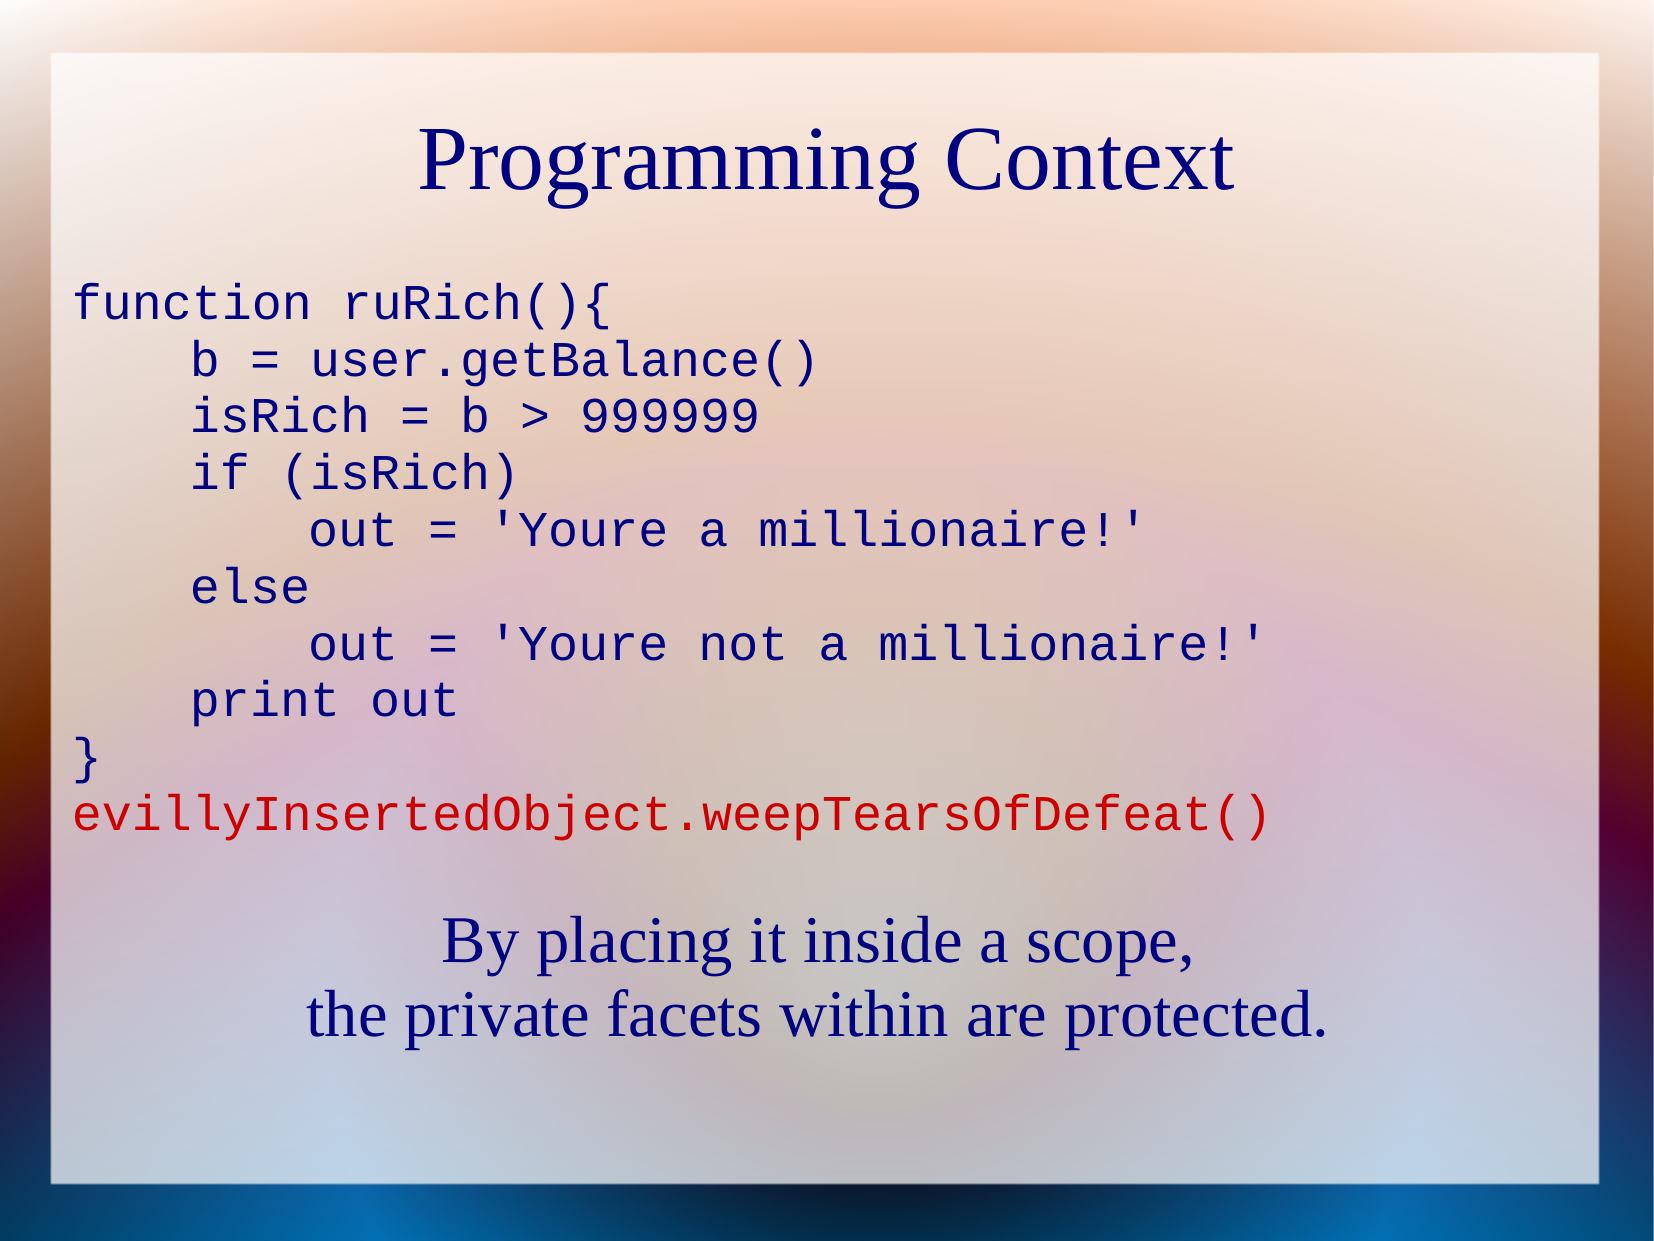

# Programming Context
function ruRich(){
	b = user.getBalance()
	isRich = b > 999999
	if (isRich)
		out = 'Youre a millionaire!'
	else
		out = 'Youre not a millionaire!'
	print out
}
evillyInsertedObject.weepTearsOfDefeat()
By placing it inside a scope,
the private facets within are protected.